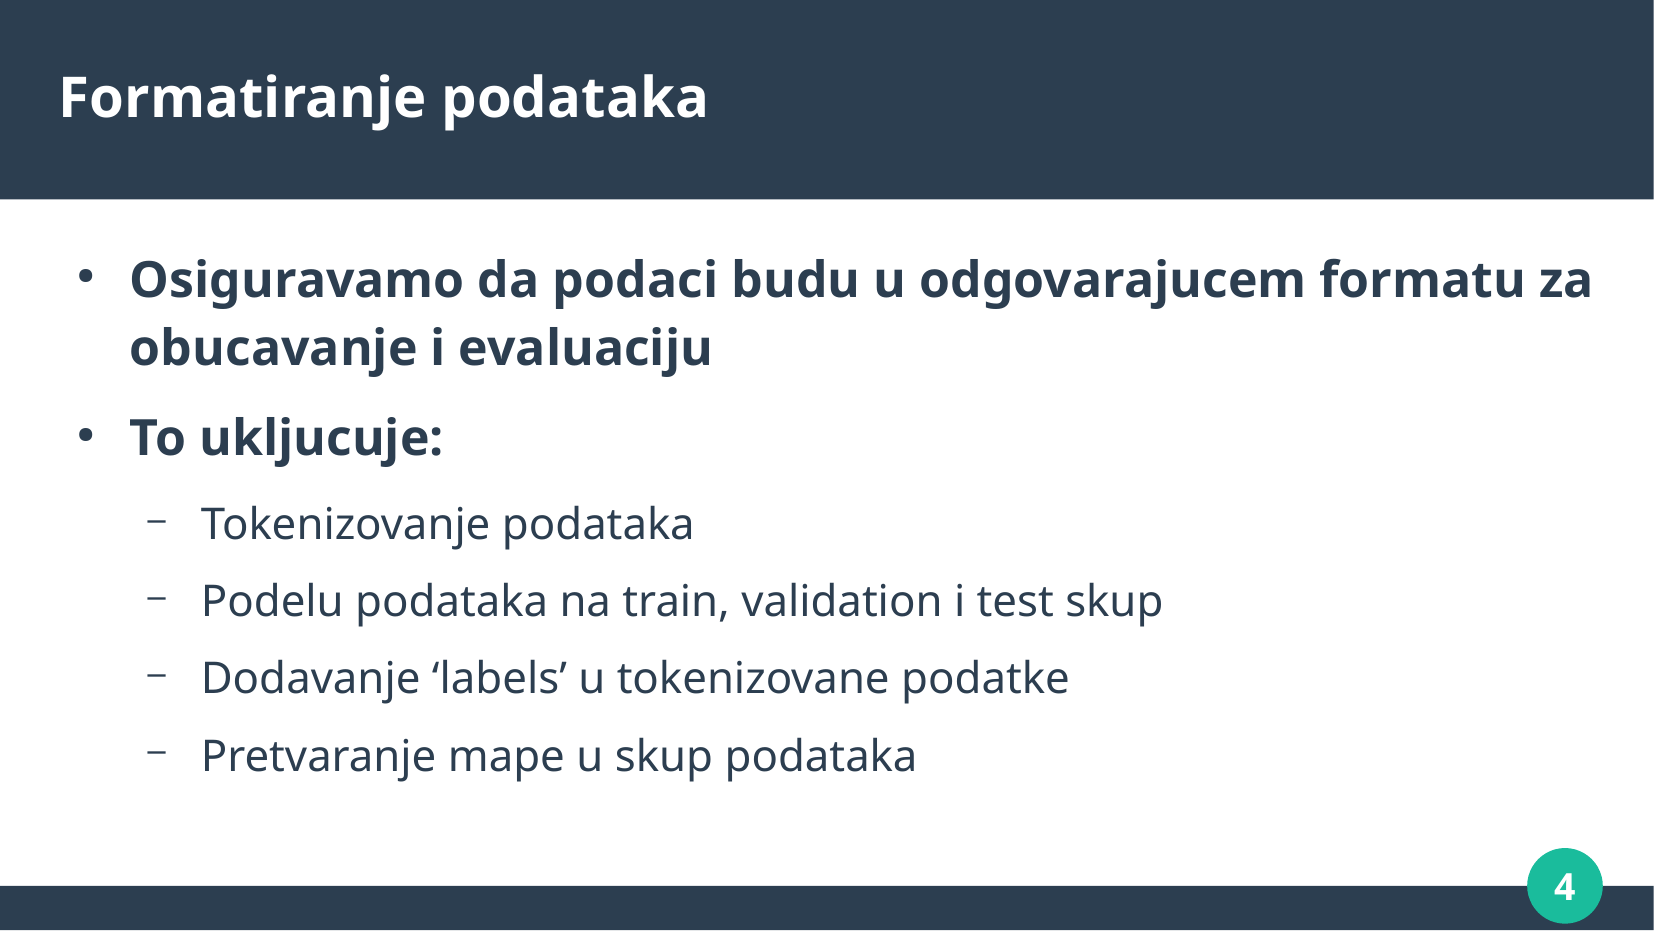

# Formatiranje podataka
Osiguravamo da podaci budu u odgovarajucem formatu za obucavanje i evaluaciju
To ukljucuje:
Tokenizovanje podataka
Podelu podataka na train, validation i test skup
Dodavanje ‘labels’ u tokenizovane podatke
Pretvaranje mape u skup podataka